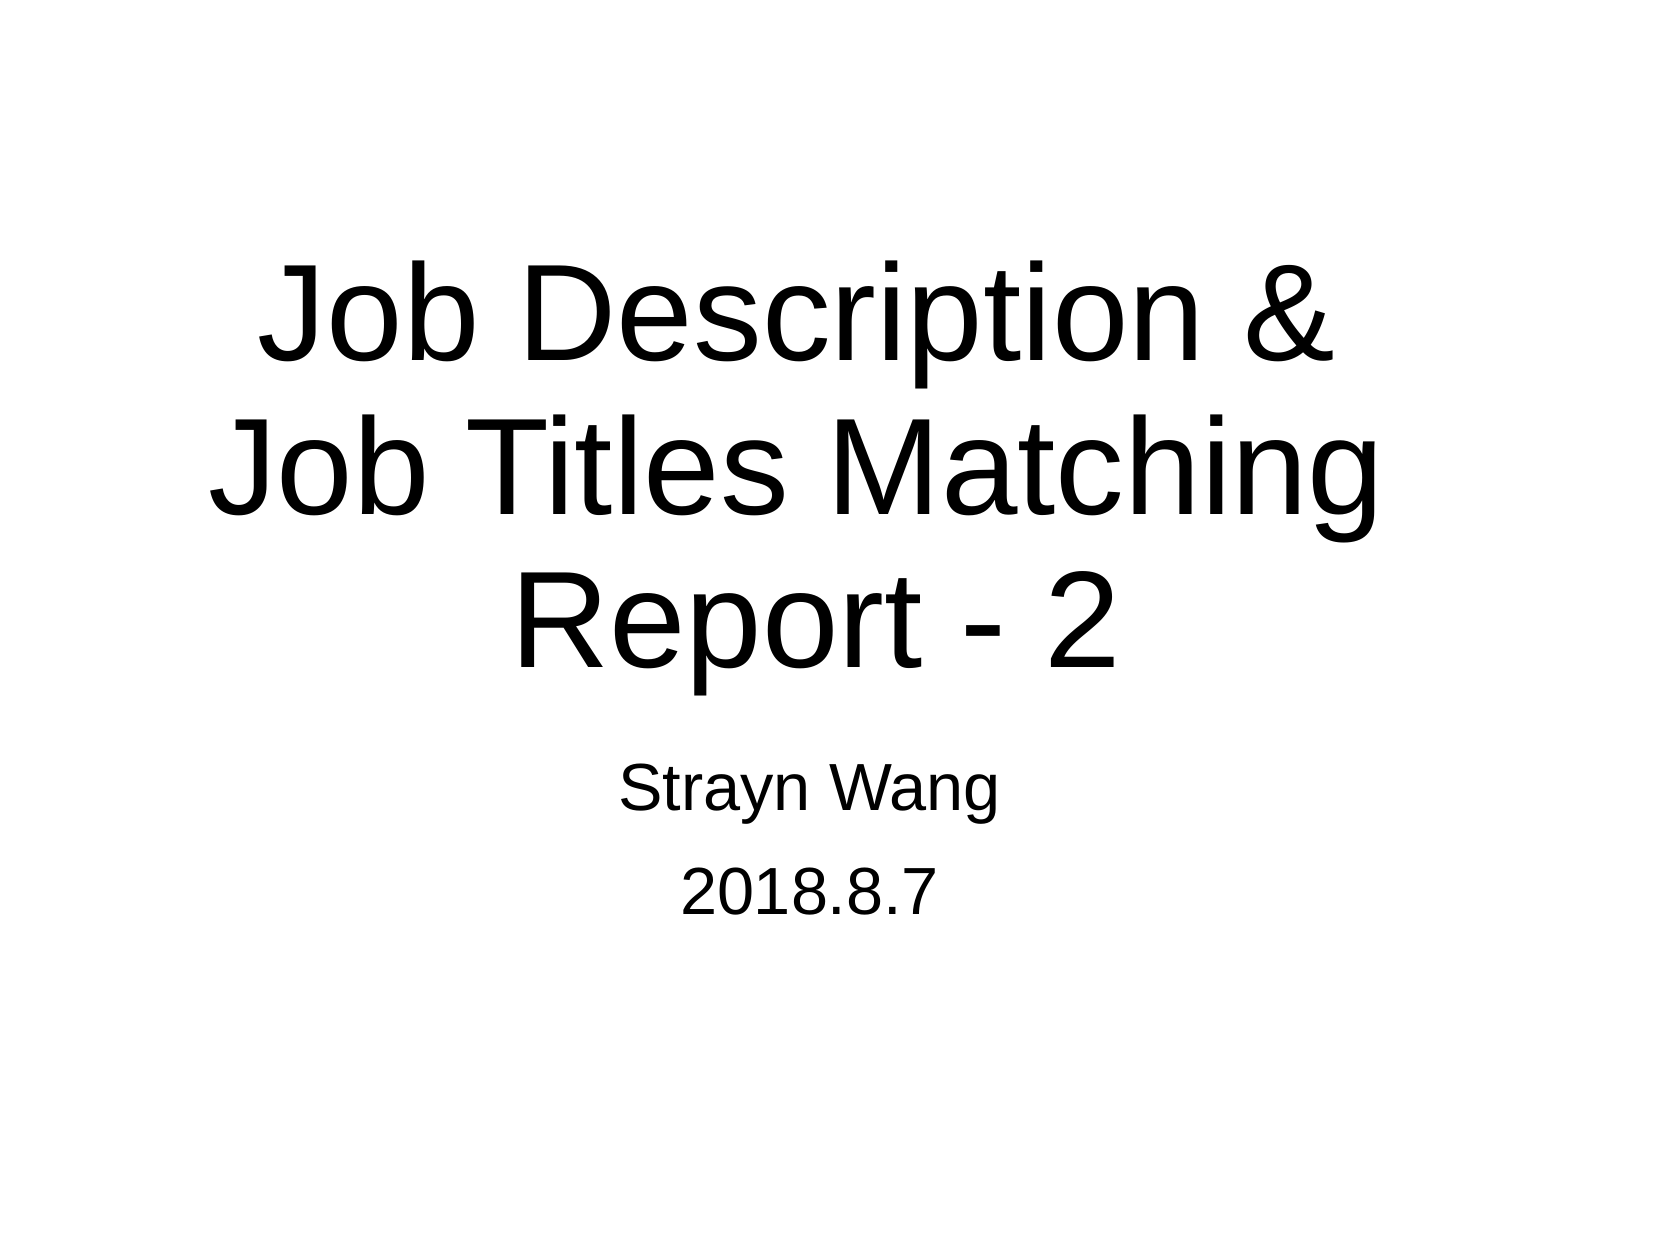

# Job Description & Job Titles Matching Report - 2
Strayn Wang
2018.8.7